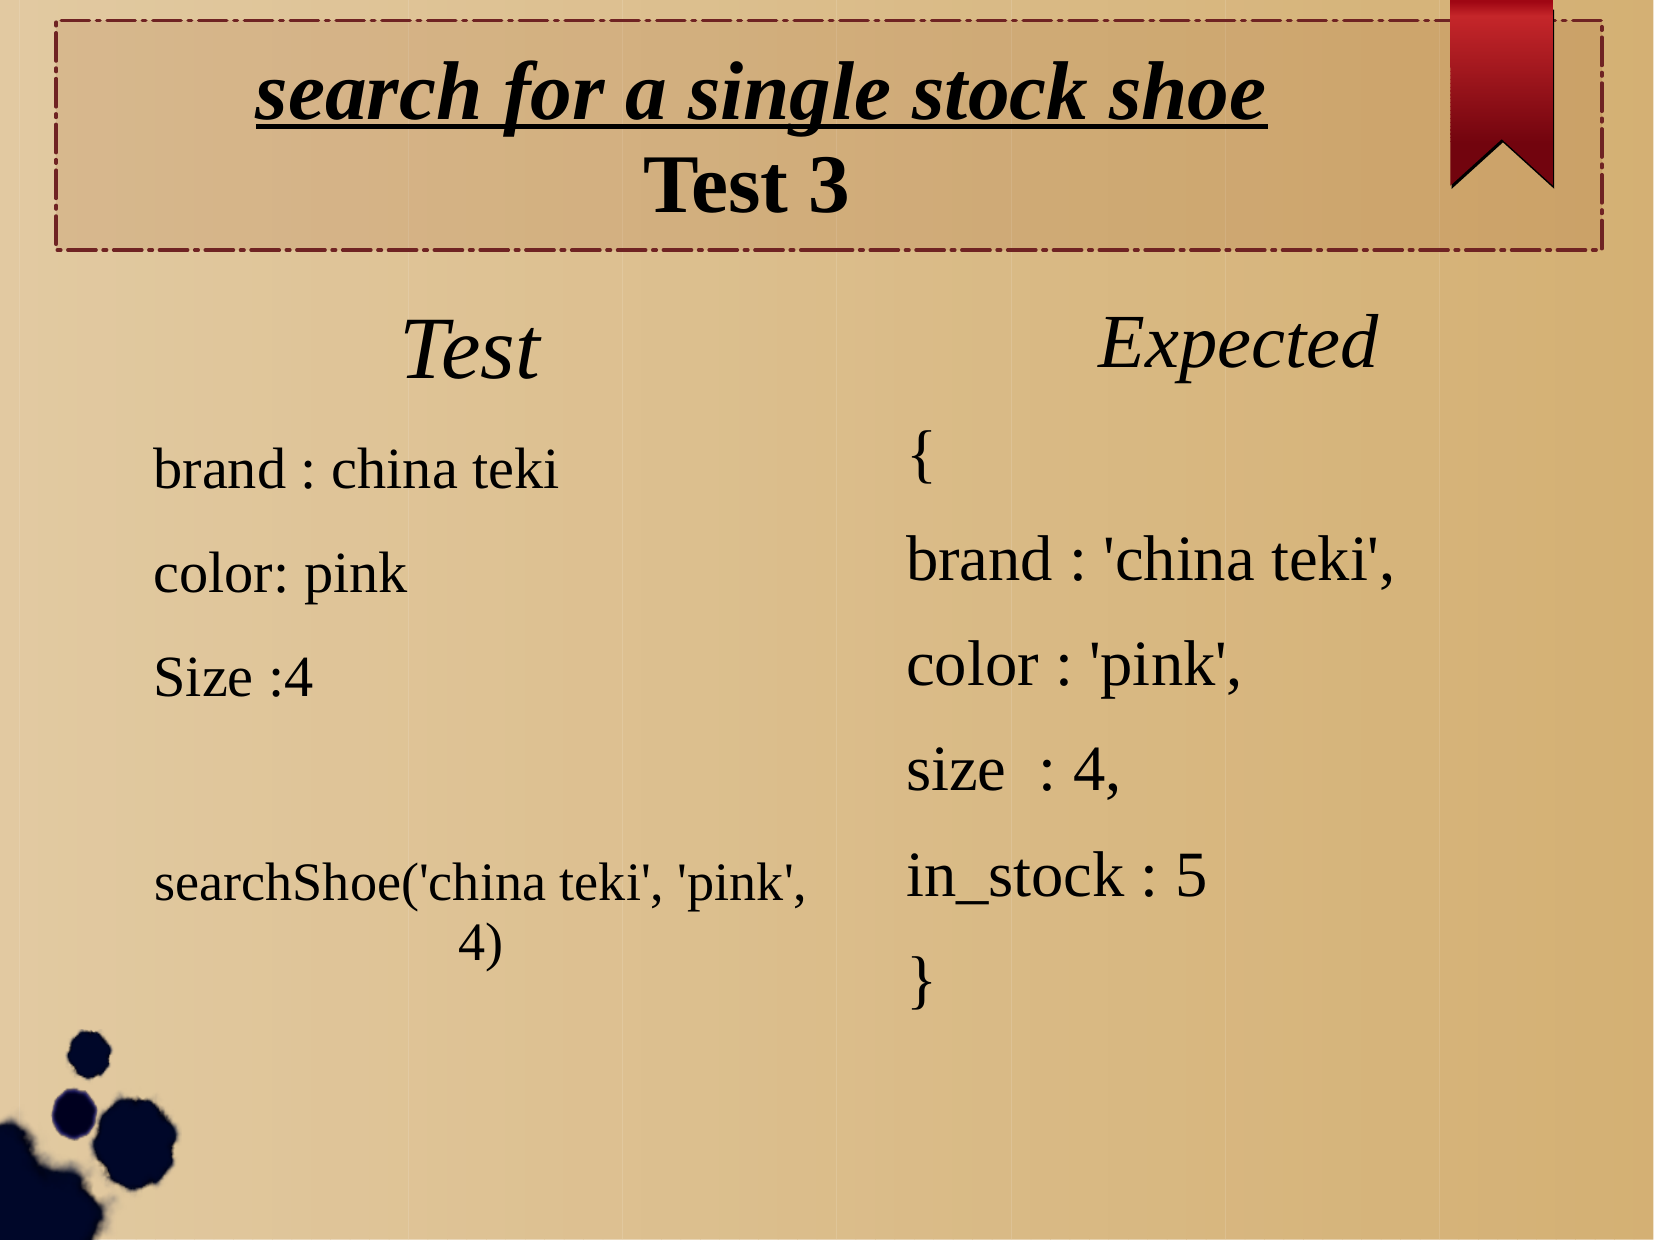

# search for a single stock shoe Test 3
Test
brand : china teki
color: pink
Size :4
searchShoe('china teki', 'pink', 4)
Expected
{
brand : 'china teki',
color : 'pink',
size : 4,
in_stock : 5
}